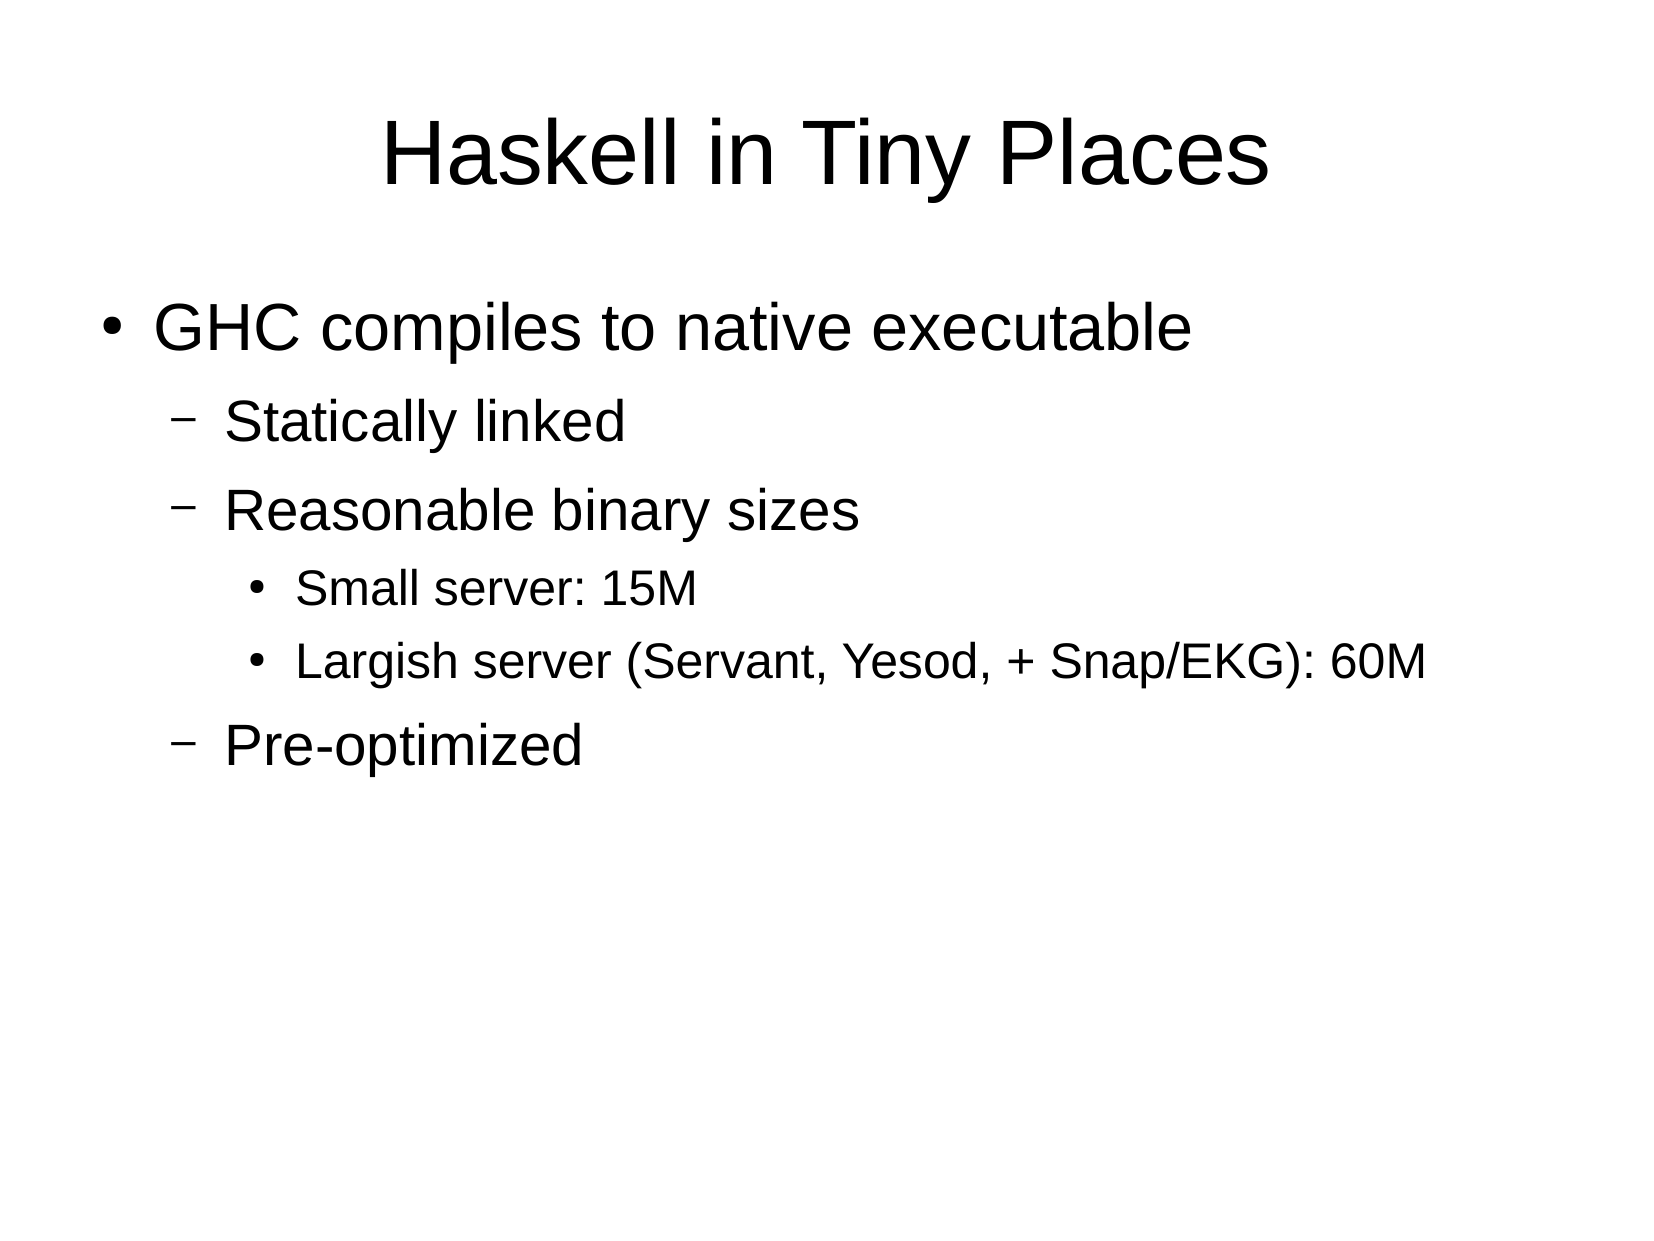

# Haskell in Tiny Places
GHC compiles to native executable
Statically linked
Reasonable binary sizes
Small server: 15M
Largish server (Servant, Yesod, + Snap/EKG): 60M
Pre-optimized